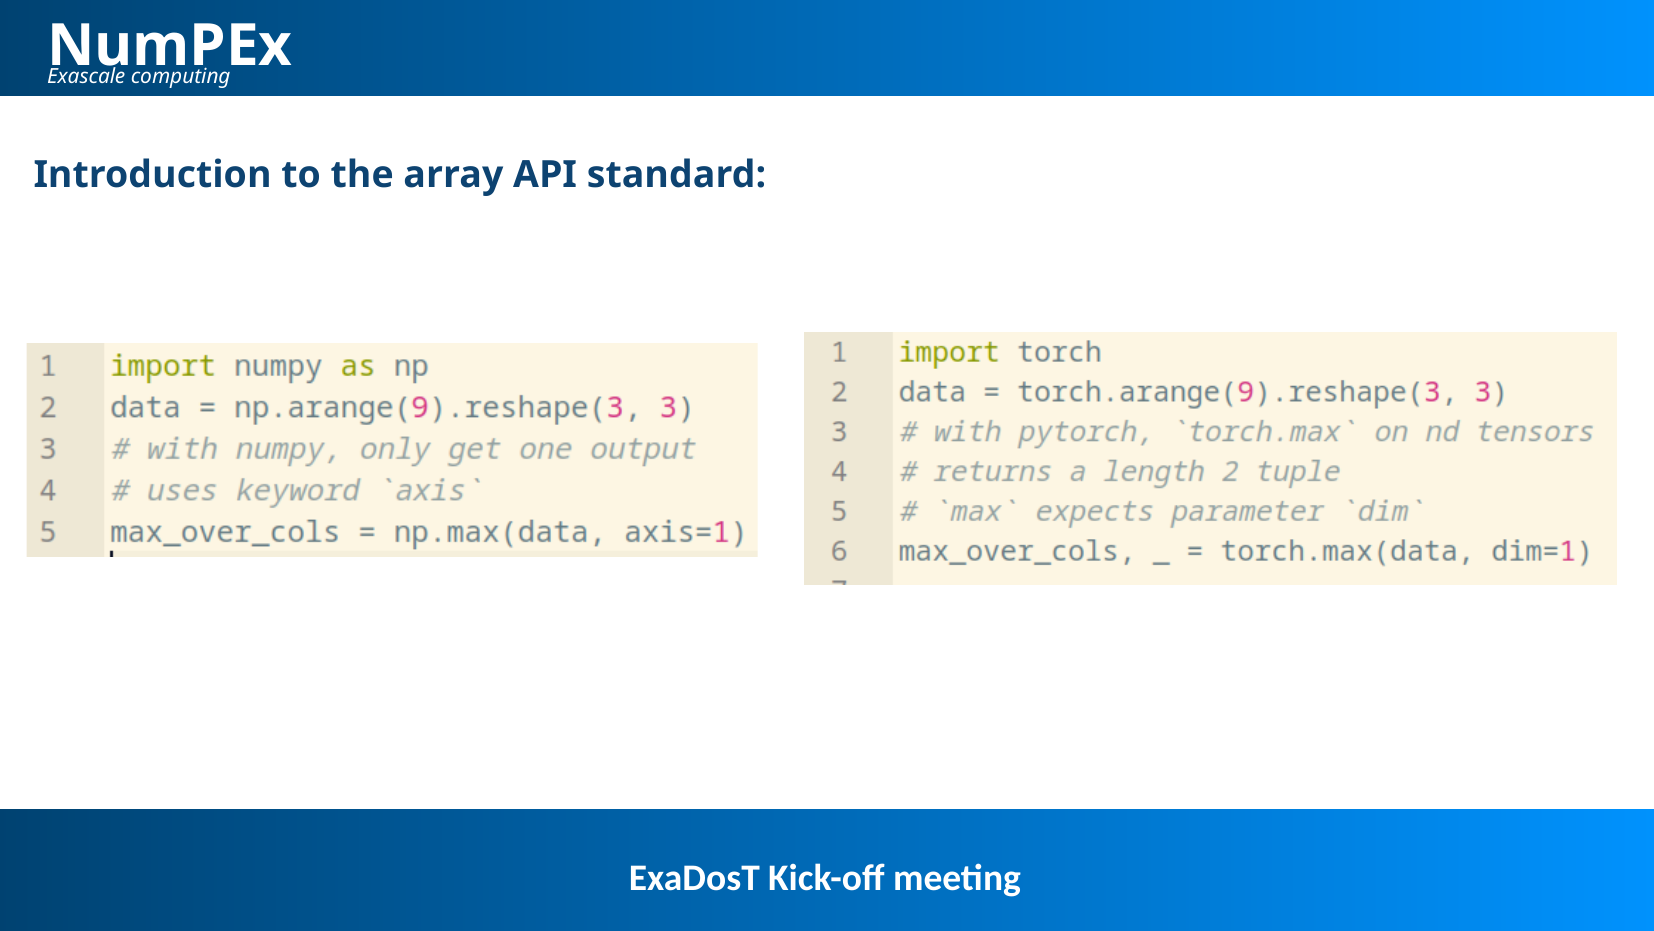

NumPExx
Exascale computing
Introduction to the array API standard:
ExaDosT Kick-off meeting